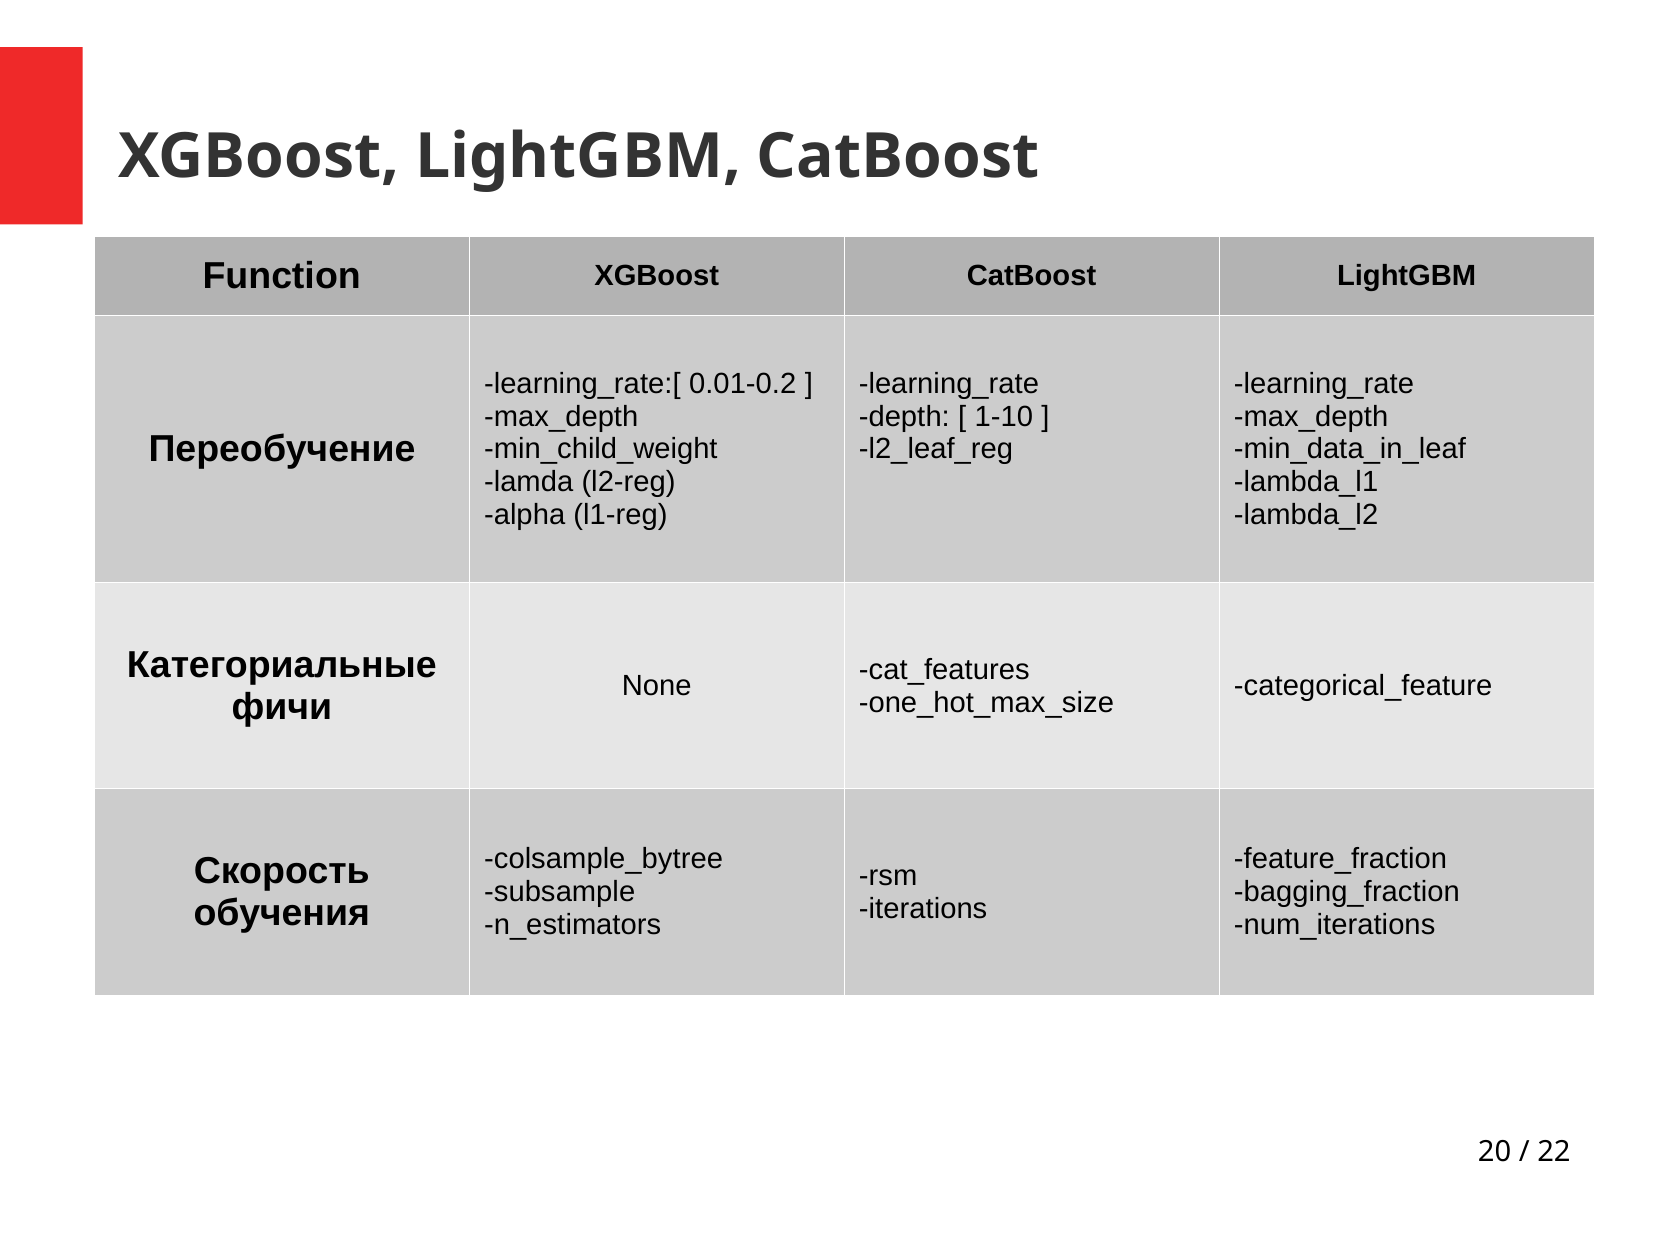

# XGBoost, LightGBM, CatBoost
| Function | XGBoost | CatBoost | LightGBM |
| --- | --- | --- | --- |
| Переобучение | -learning\_rate:[ 0.01-0.2 ] -max\_depth -min\_child\_weight -lamda (l2-reg) -alpha (l1-reg) | -learning\_rate -depth: [ 1-10 ] -l2\_leaf\_reg | -learning\_rate -max\_depth -min\_data\_in\_leaf -lambda\_l1 -lambda\_l2 |
| Категориальные фичи | None | -cat\_features -one\_hot\_max\_size | -categorical\_feature |
| Скорость обучения | -colsample\_bytree -subsample -n\_estimators | -rsm -iterations | -feature\_fraction -bagging\_fraction -num\_iterations |
20